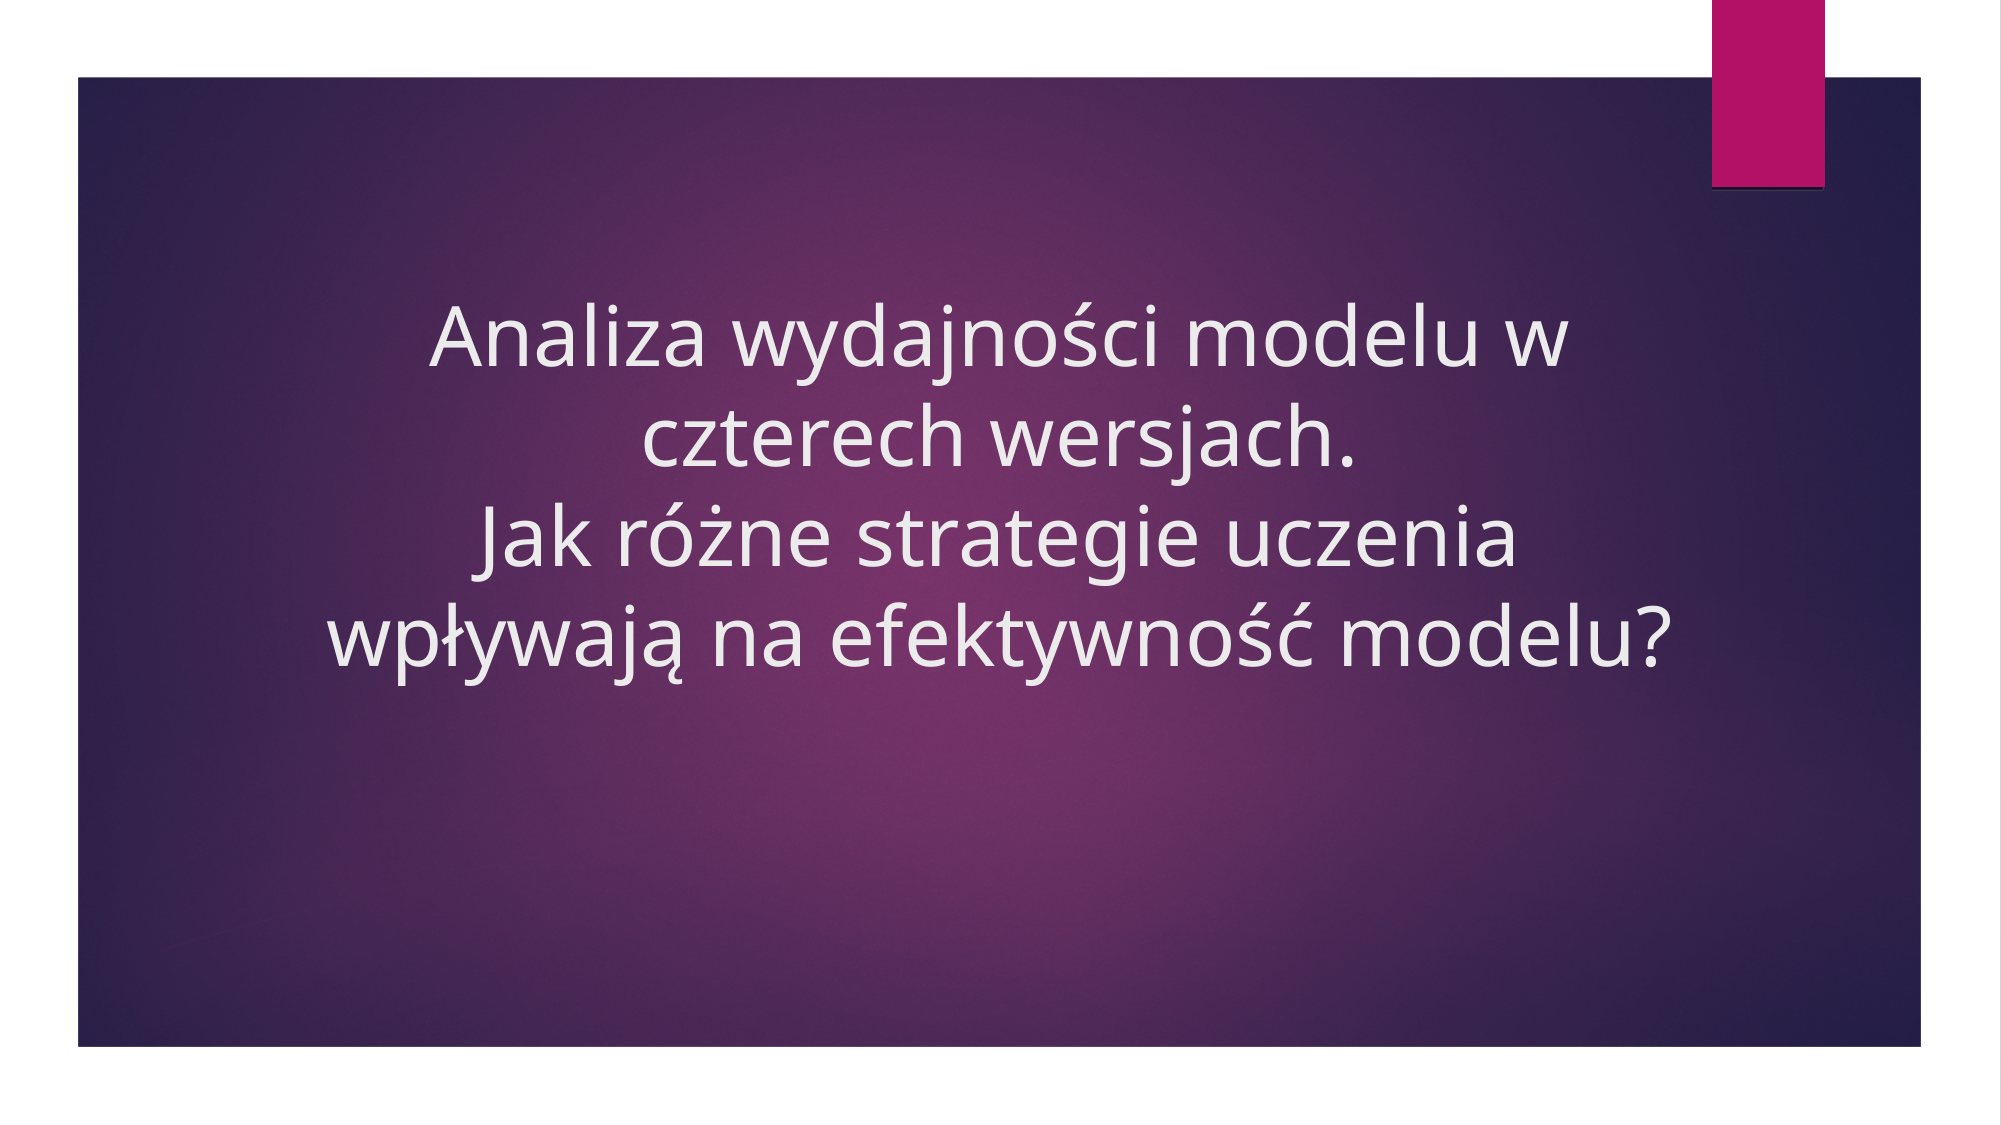

# Analiza wydajności modelu w czterech wersjach. Jak różne strategie uczenia wpływają na efektywność modelu?